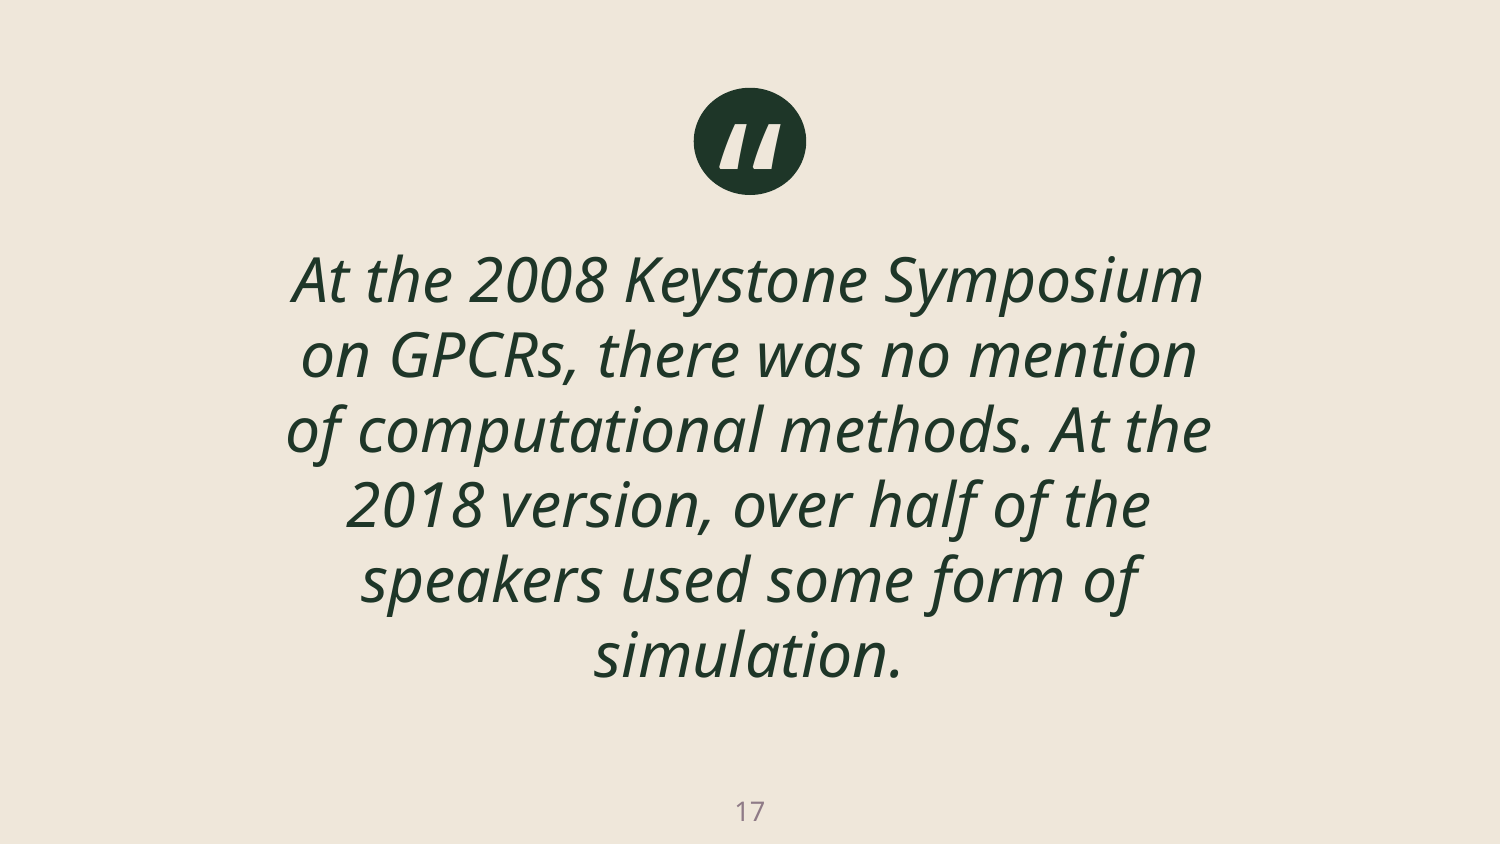

# At the 2008 Keystone Symposium on GPCRs, there was no mention of computational methods. At the 2018 version, over half of the speakers used some form of simulation.